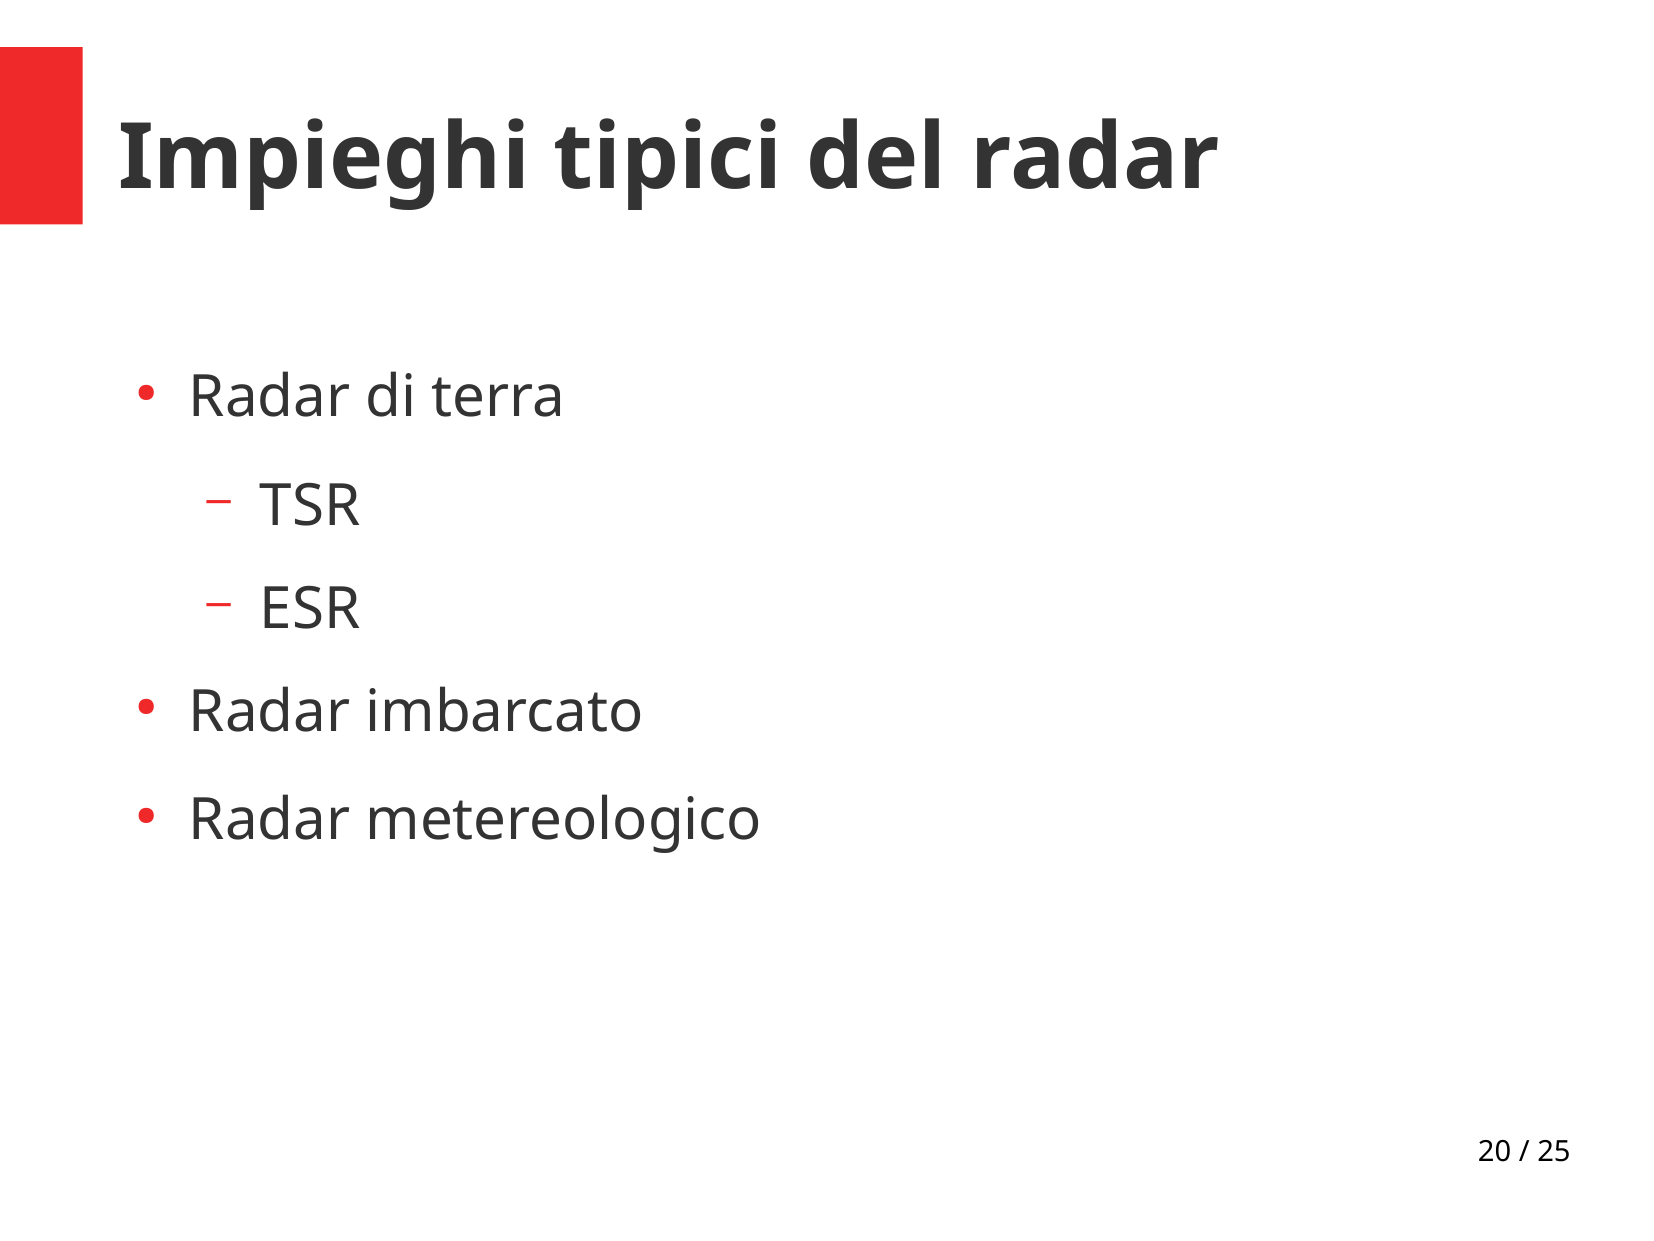

# Impieghi tipici del radar
Radar di terra
TSR
ESR
Radar imbarcato
Radar metereologico
20